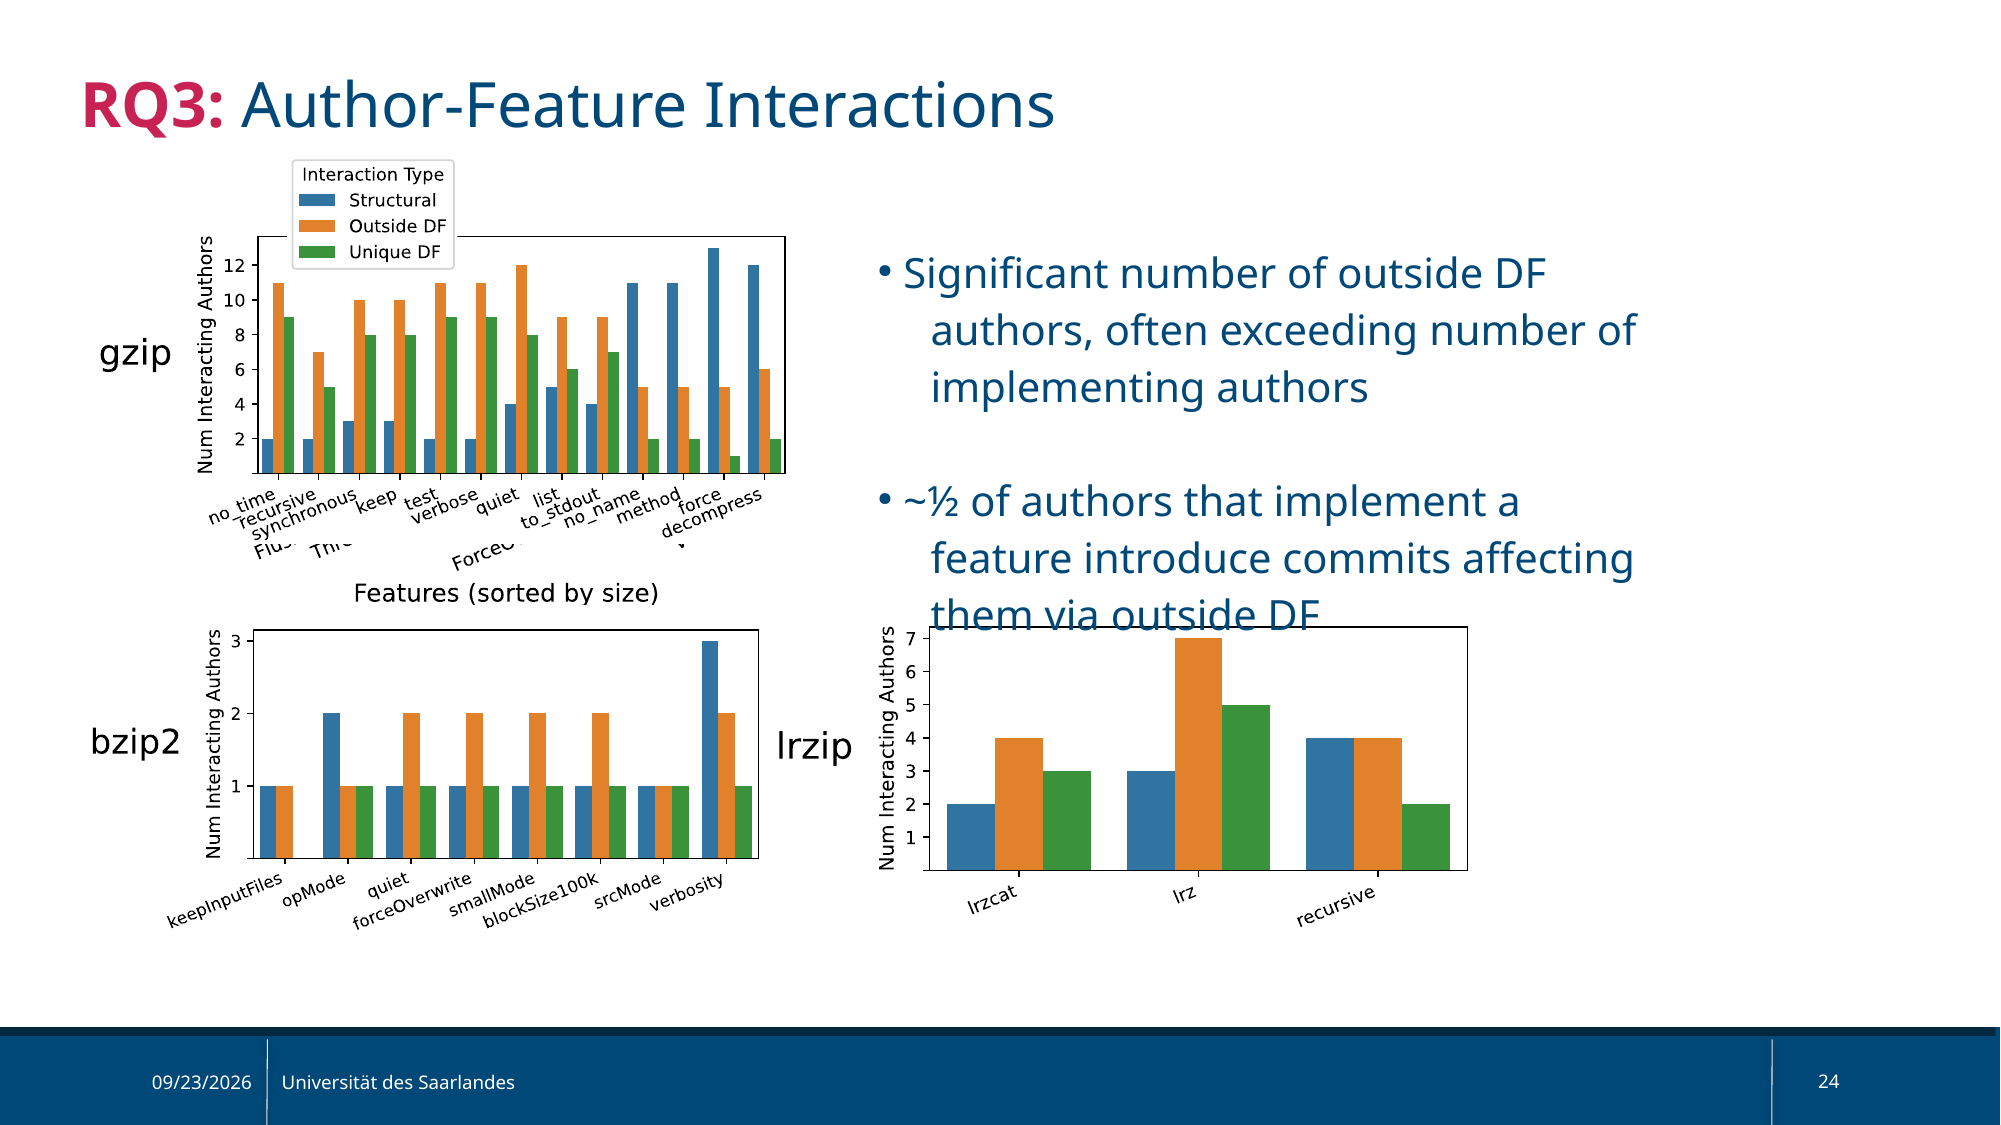

# RQ3: Author-Feature Interactions
 Significant number of outside DF authors, often exceeding number of implementing authors
 ~½ of authors that implement a feature introduce commits affecting them via outside DF
Universität des Saarlandes